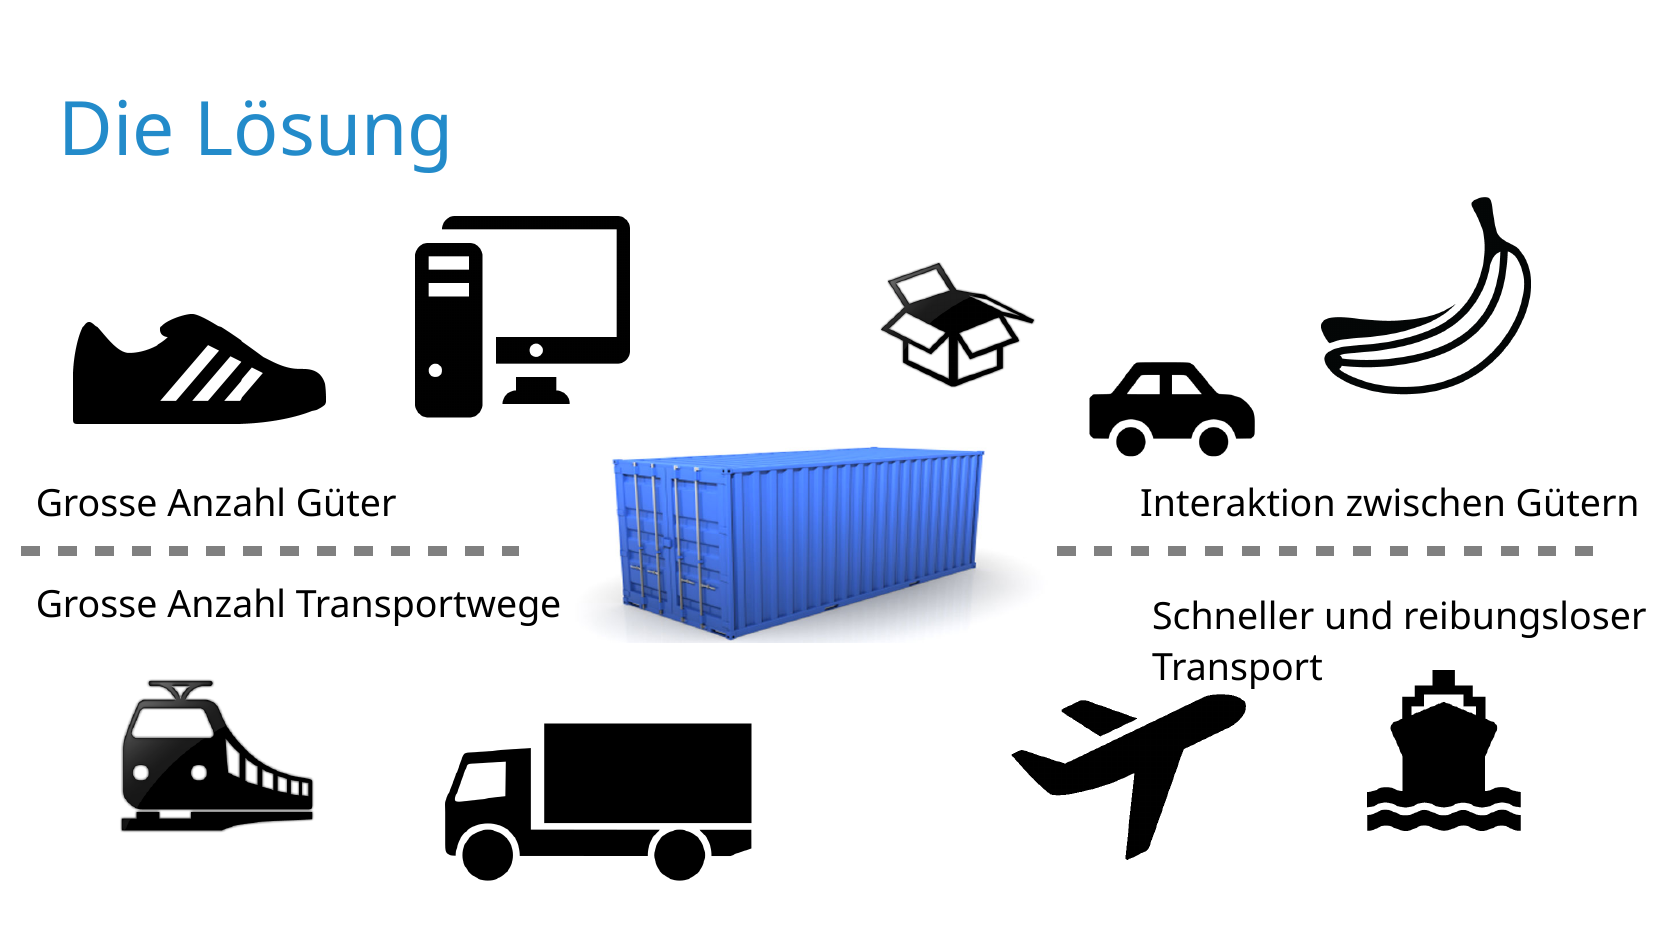

# Die Lösung
Grosse Anzahl Güter
Interaktion zwischen Gütern
Grosse Anzahl Transportwege
Schneller und reibungsloser
Transport